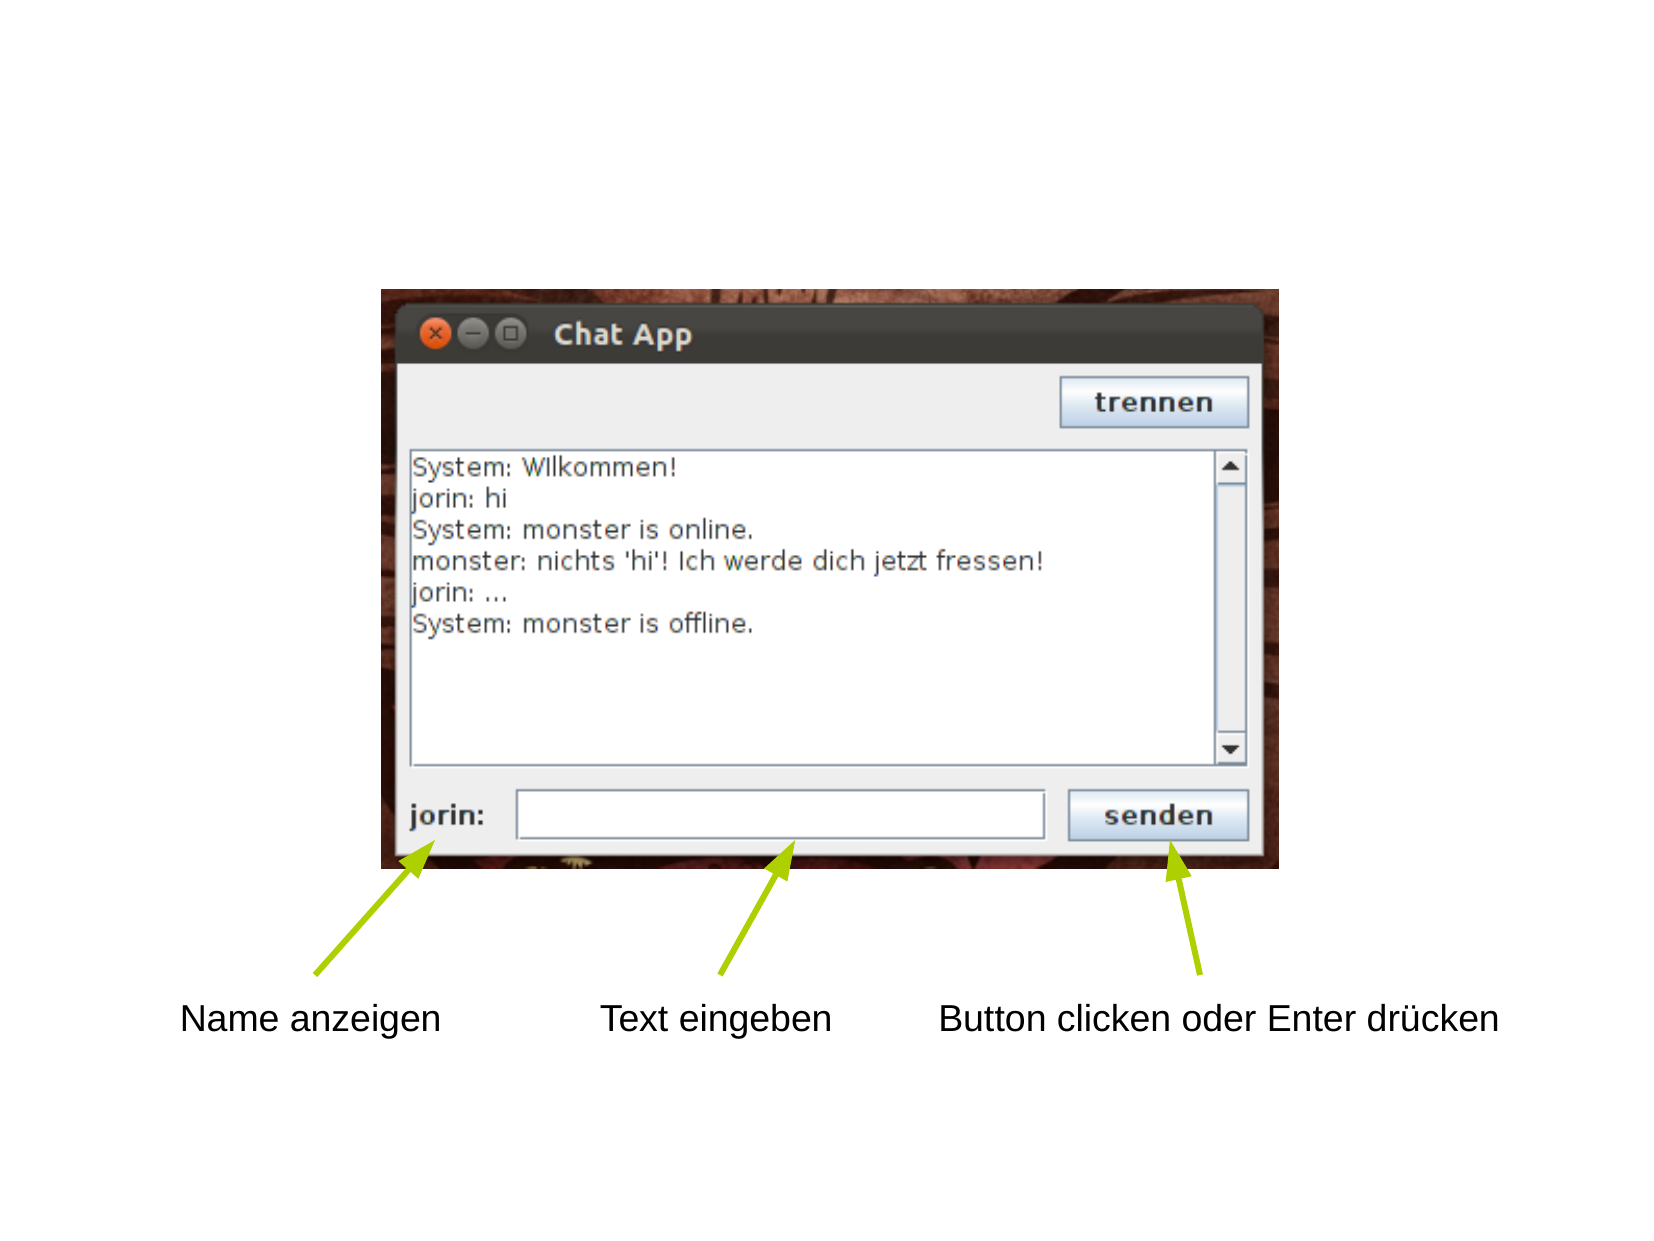

#
Name anzeigen
Text eingeben
Button clicken oder Enter drücken